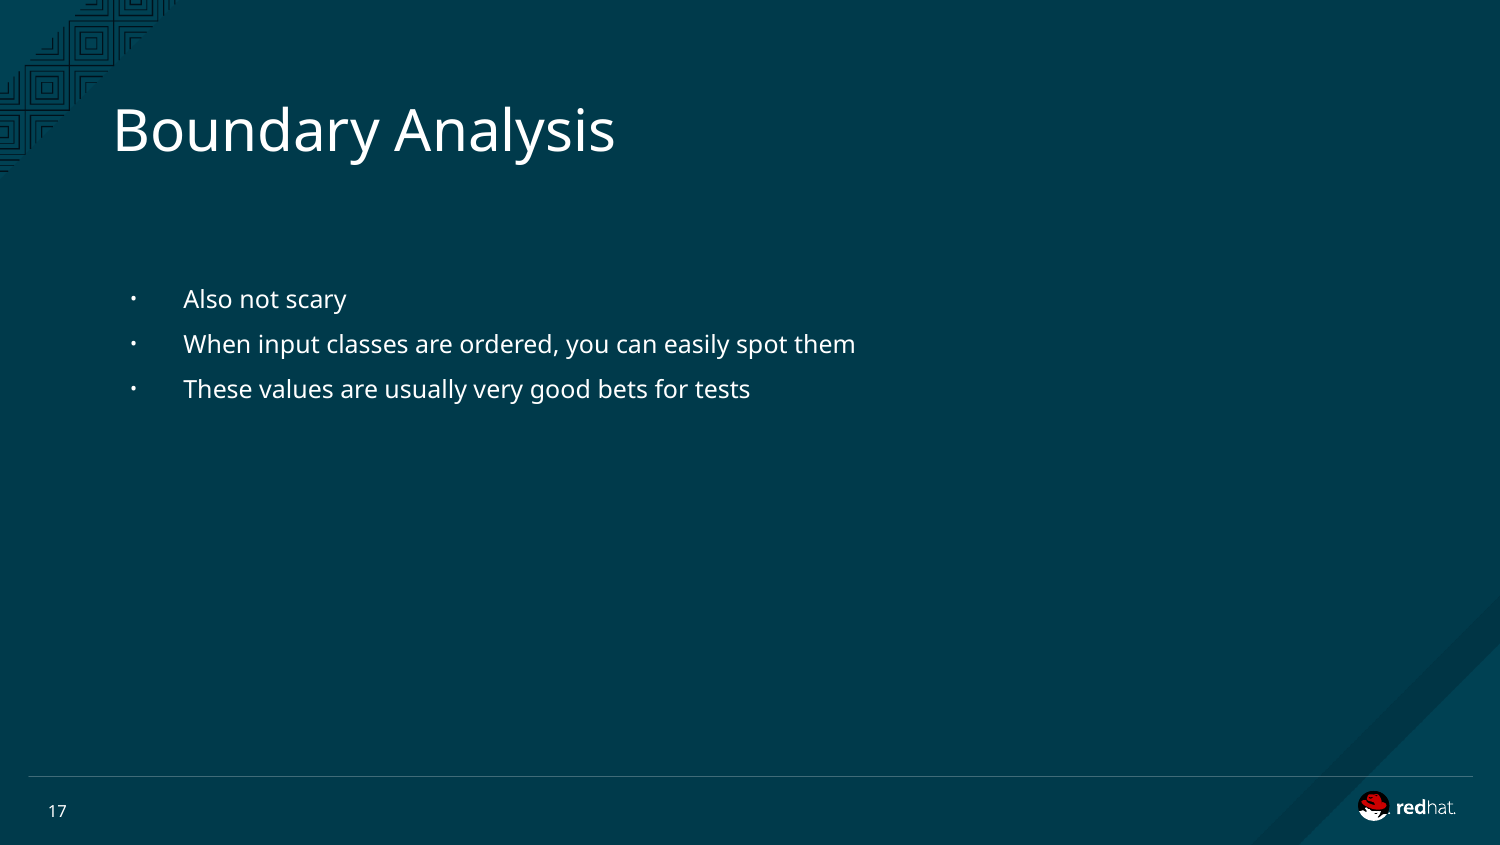

# Boundary Analysis
Also not scary
When input classes are ordered, you can easily spot them
These values are usually very good bets for tests
17